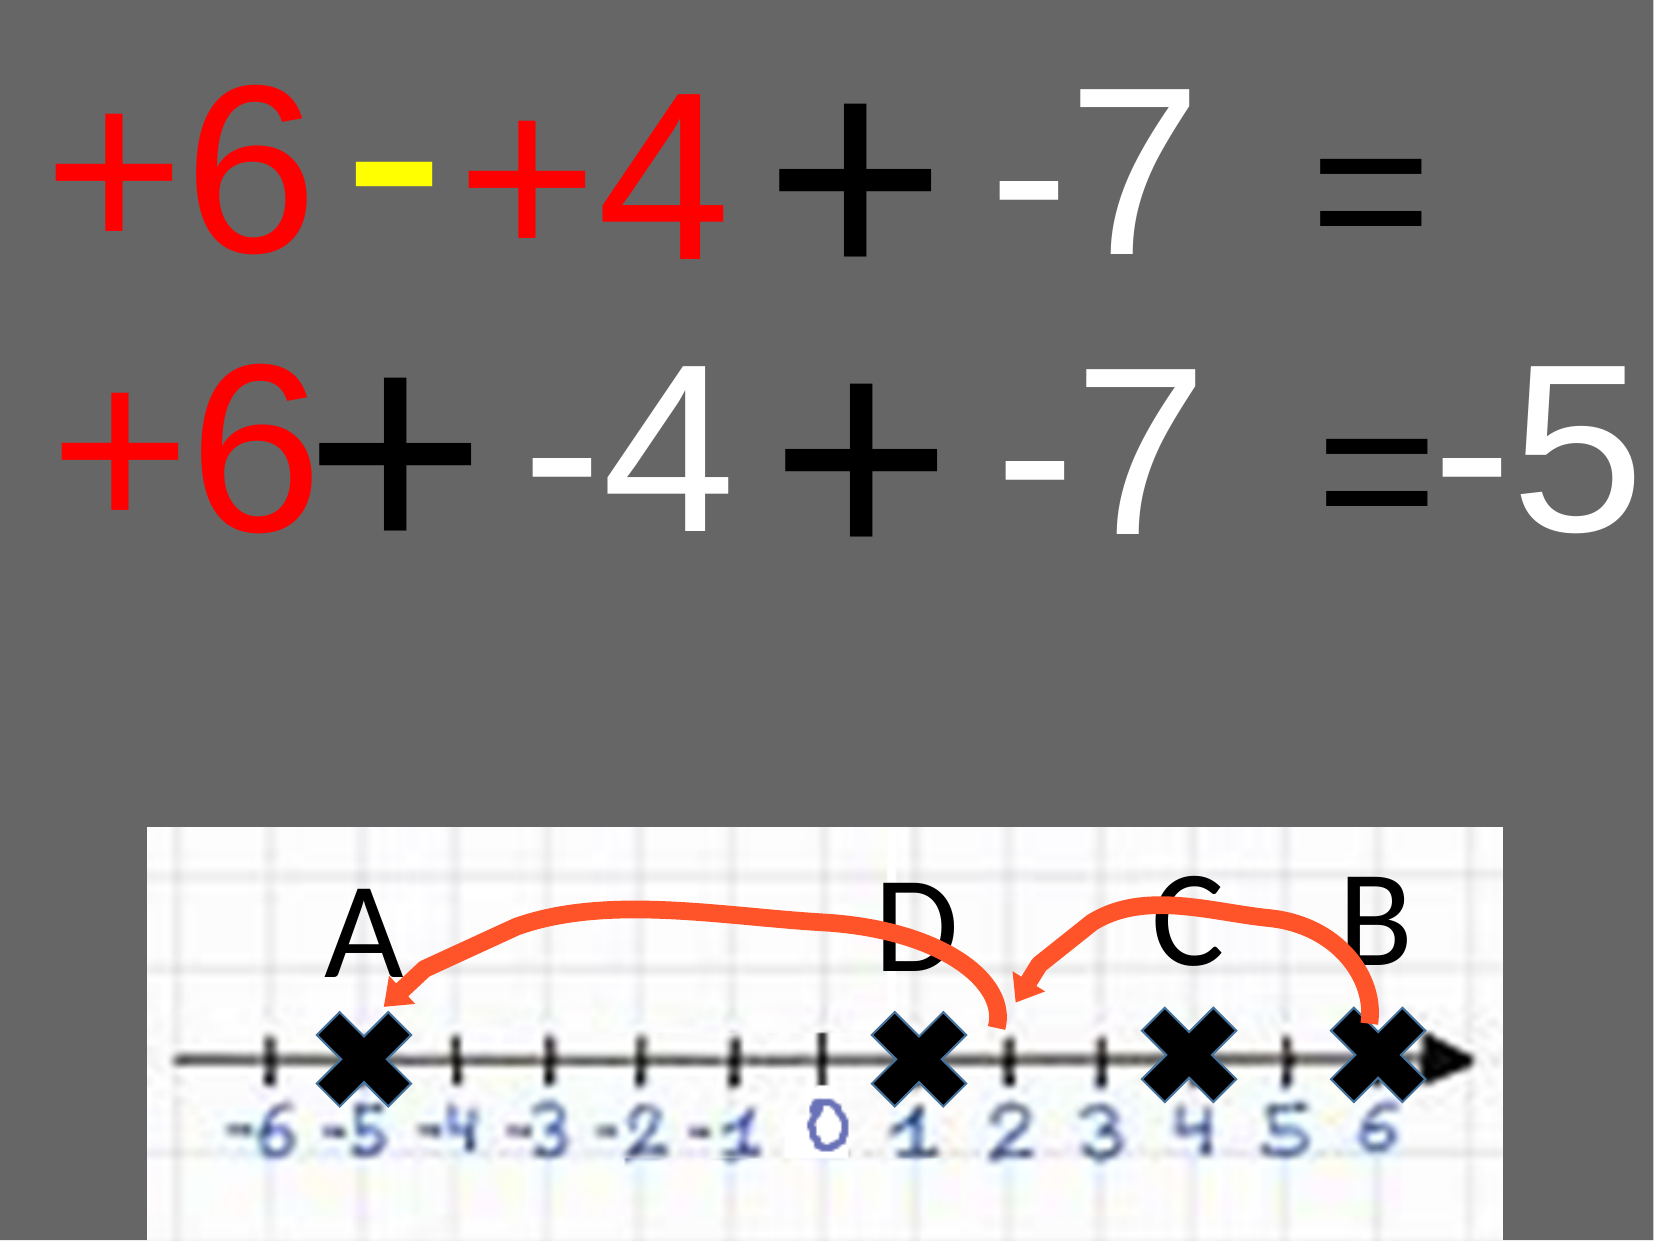

-
+
+6
-7
+4
=
+
+
-5
-4
+6
-7
=
C
B
D
A